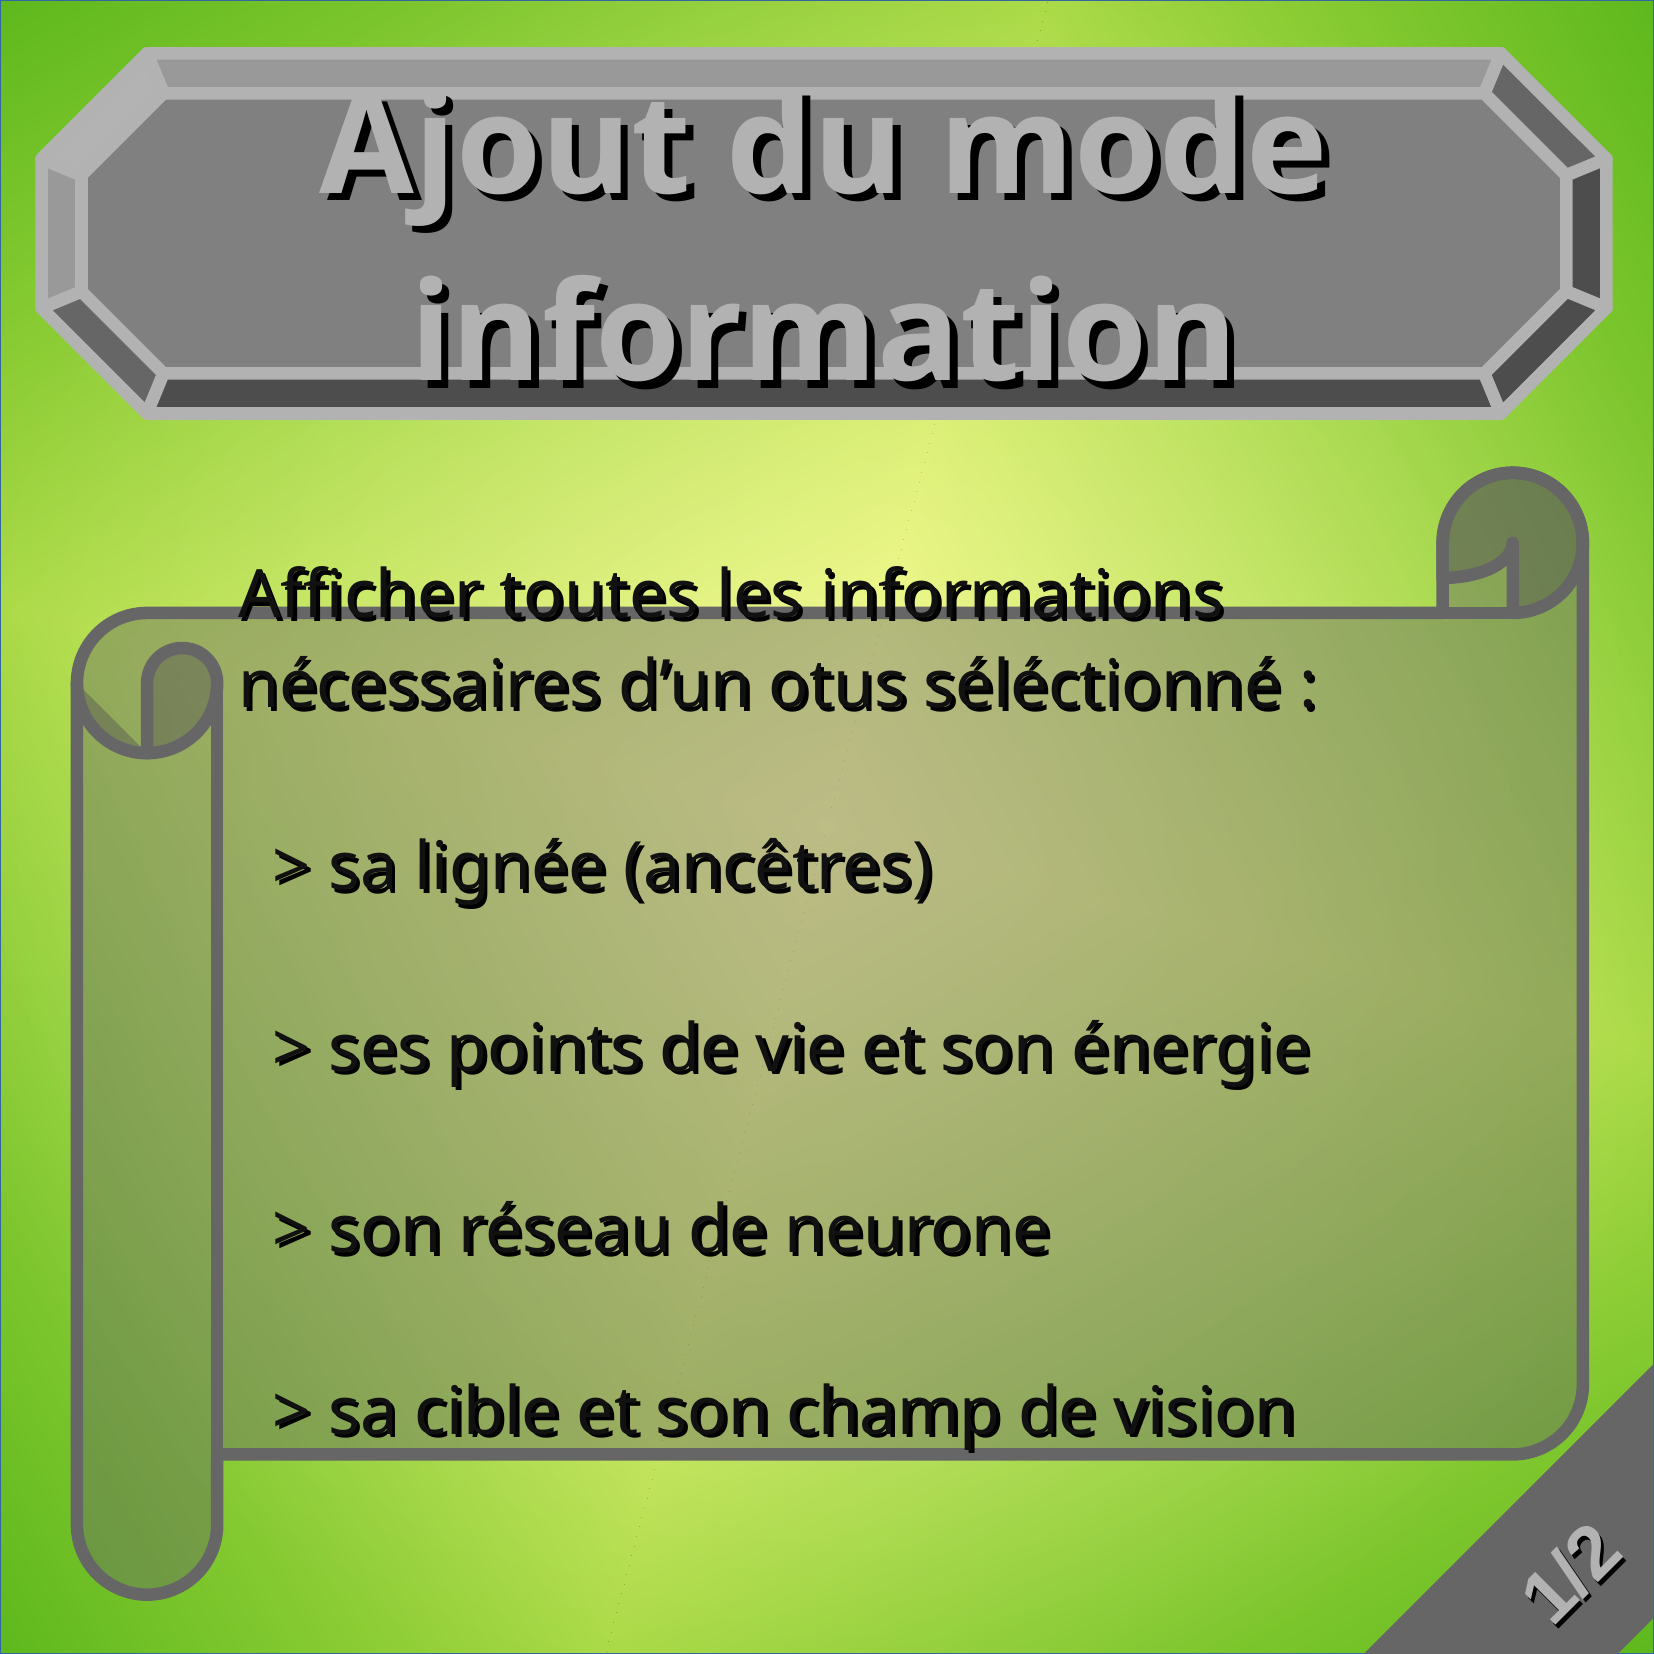

Ajout du mode information
Afficher toutes les informations
nécessaires d’un otus séléctionné :
 > sa lignée (ancêtres)
 > ses points de vie et son énergie
 > son réseau de neurone
 > sa cible et son champ de vision
1/2